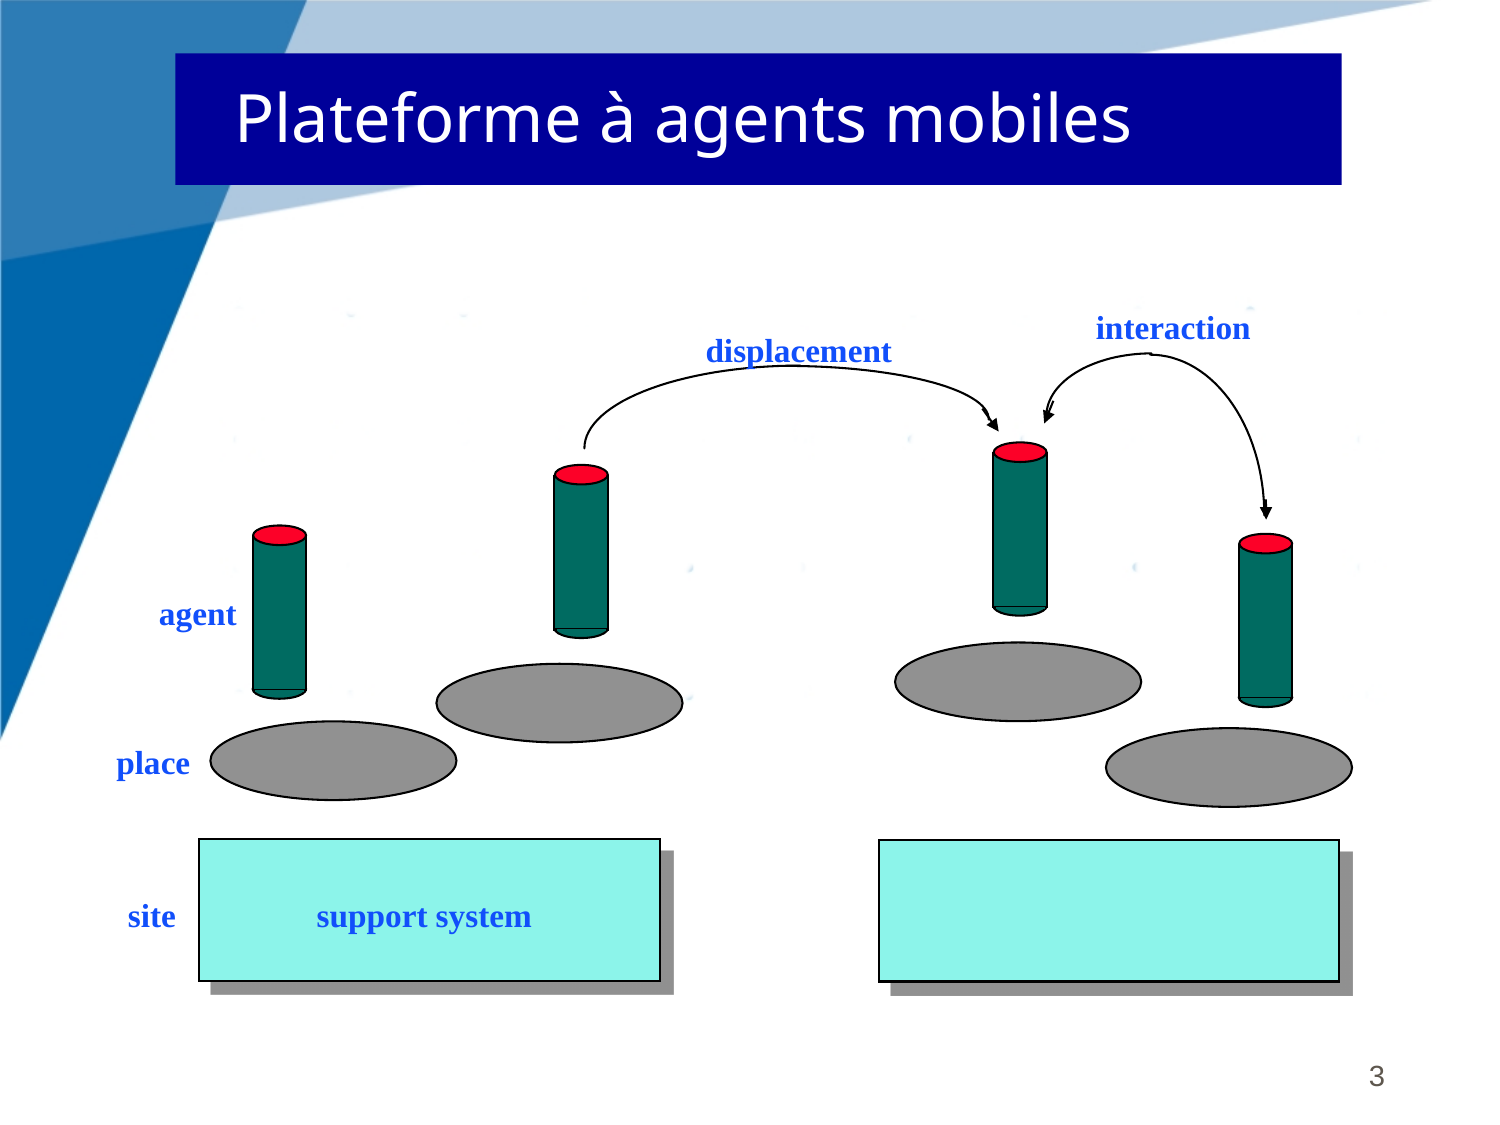

# Plateforme à agents mobiles
interaction
displacement
agent
place
site
support system